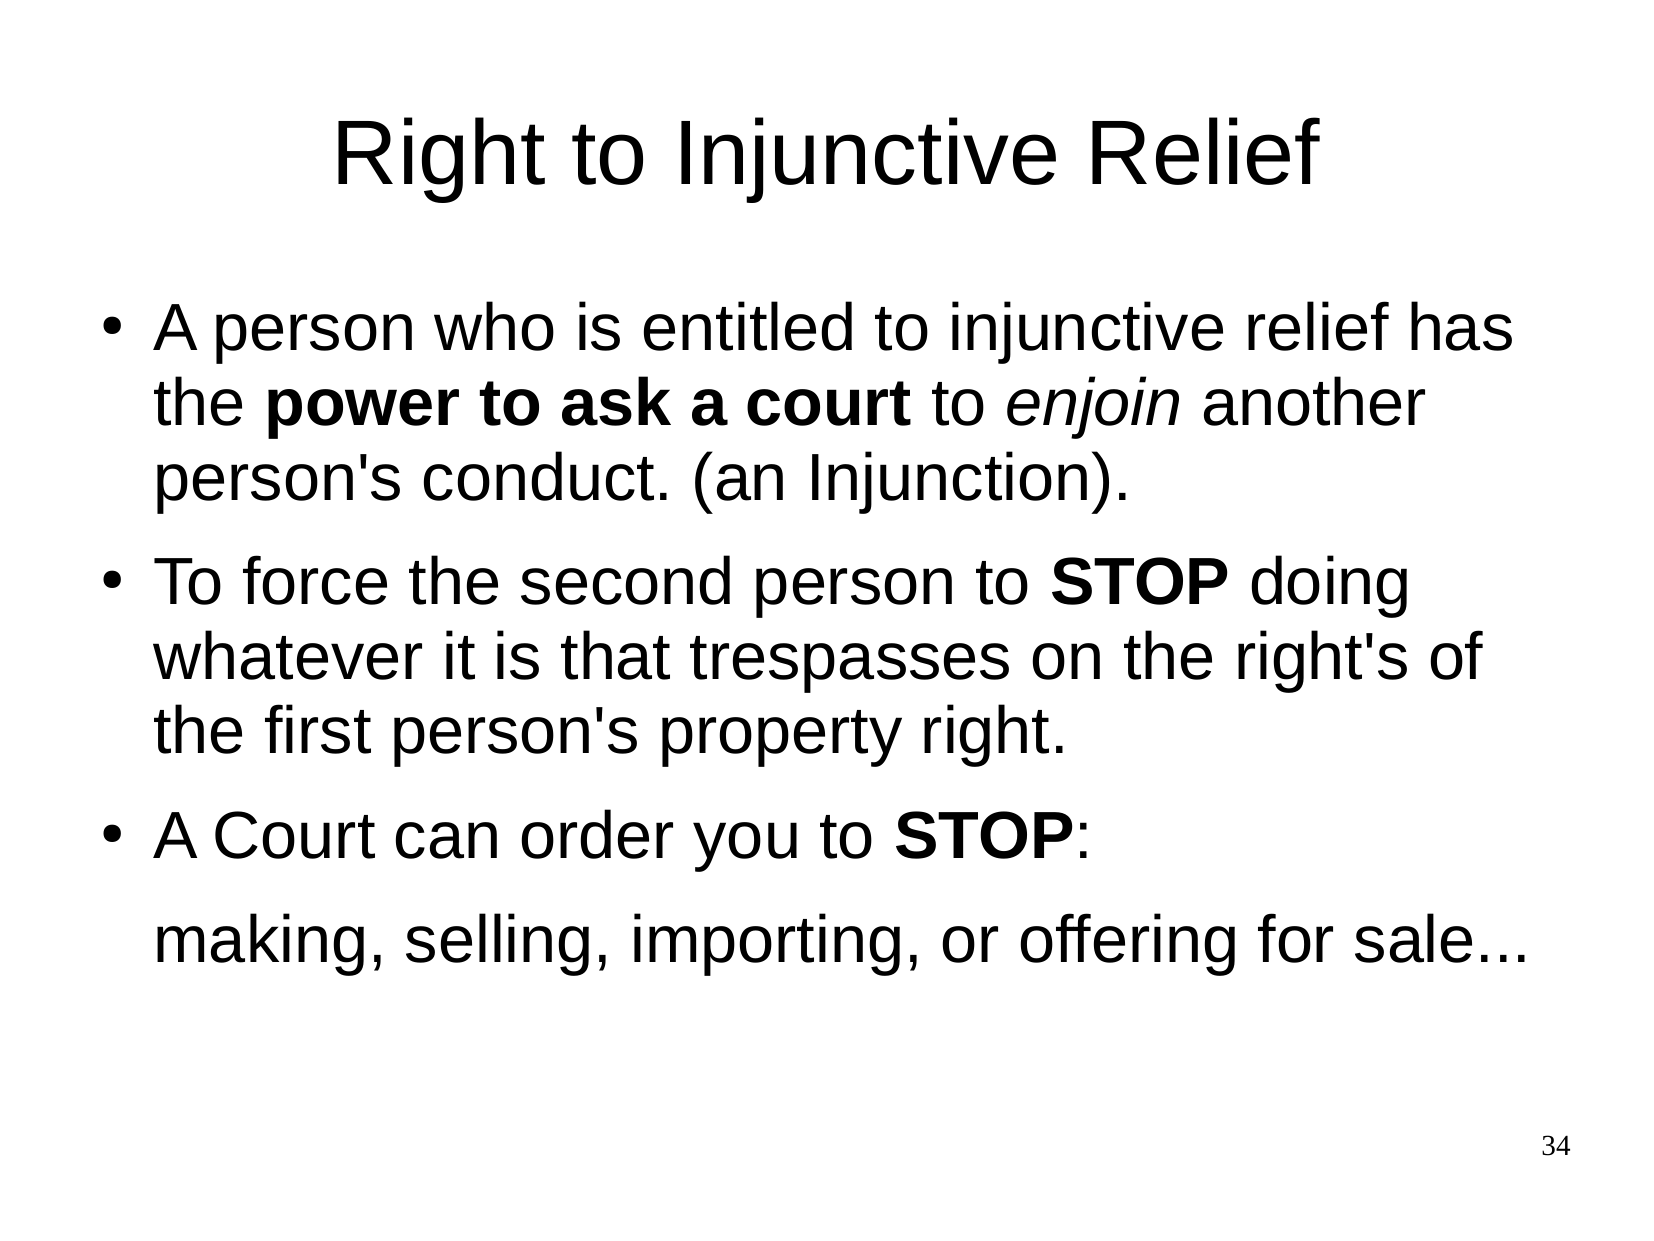

# Right to Injunctive Relief
A person who is entitled to injunctive relief has the power to ask a court to enjoin another person's conduct. (an Injunction).
To force the second person to STOP doing whatever it is that trespasses on the right's of the first person's property right.
A Court can order you to STOP:
making, selling, importing, or offering for sale...
34